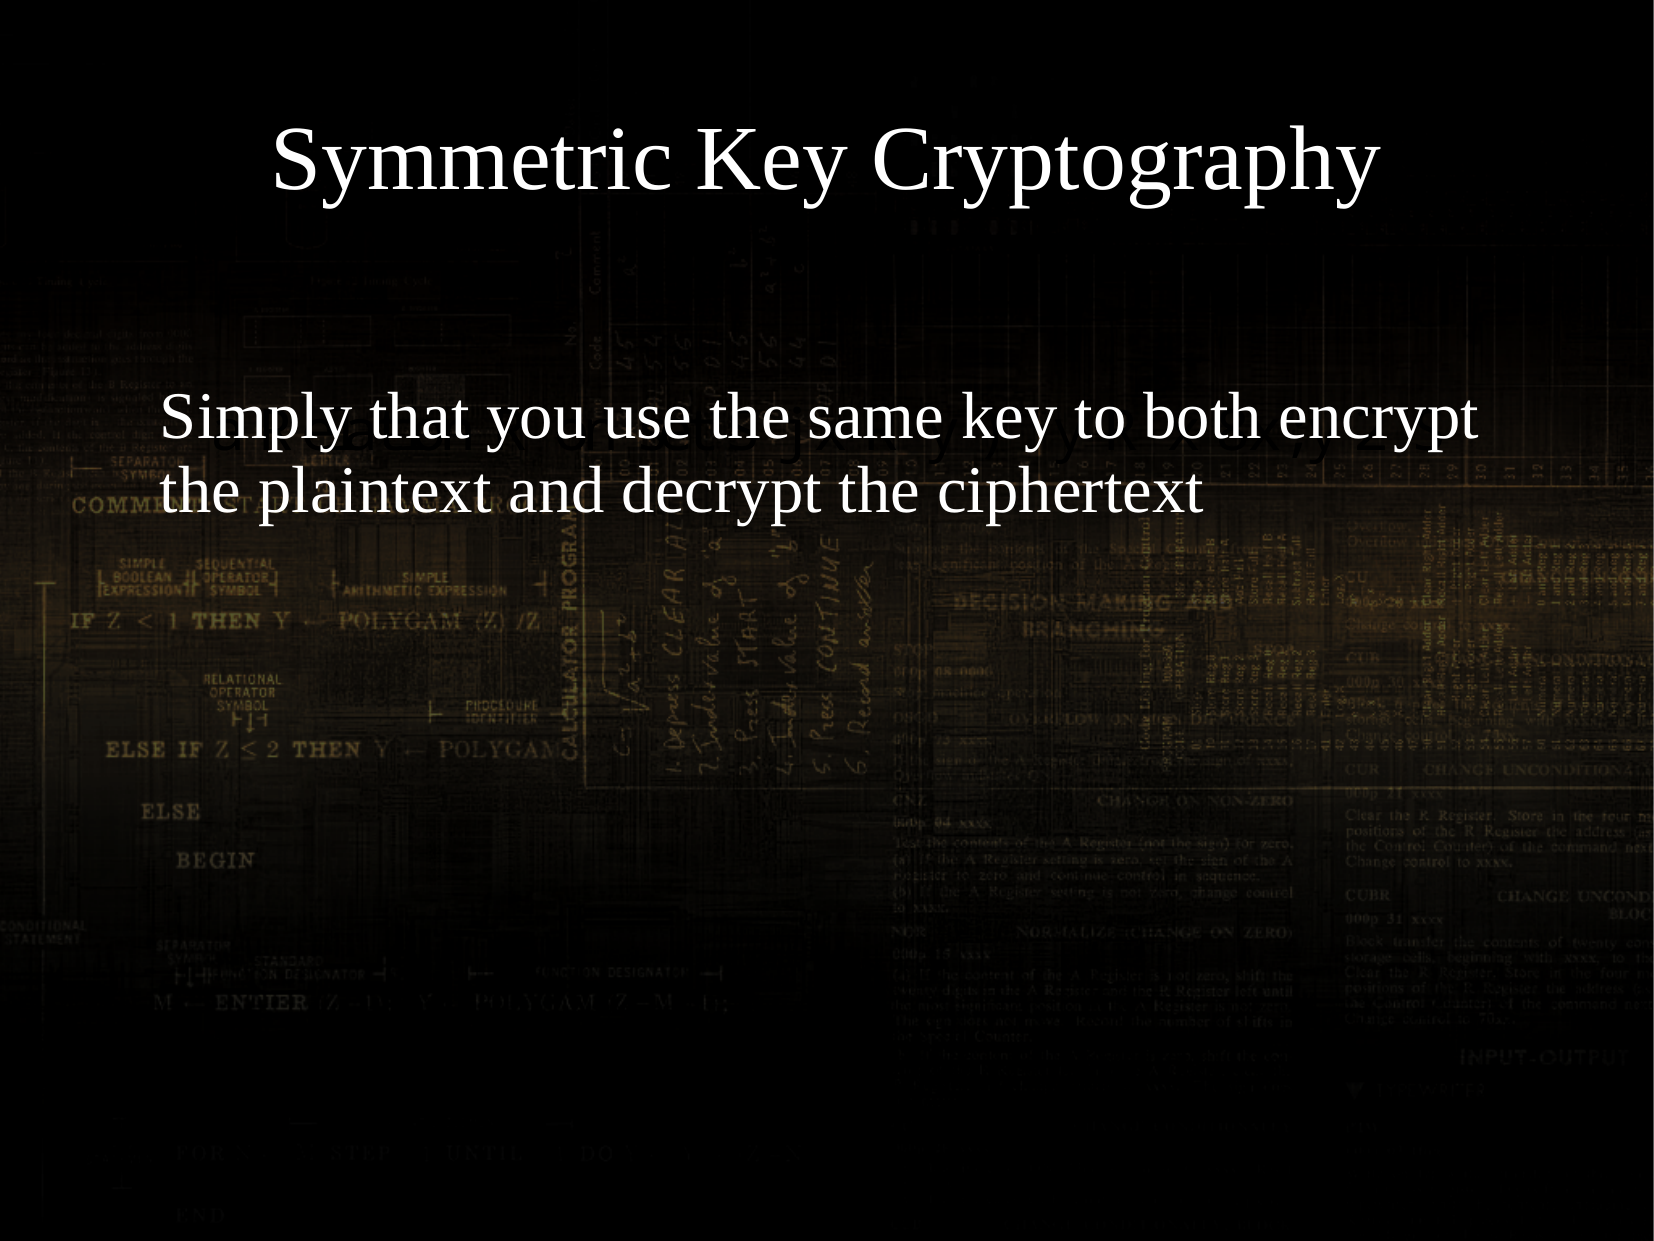

# Symmetric Key Cryptography
Simply that you use the same key to both encrypt the plaintext and decrypt the ciphertext